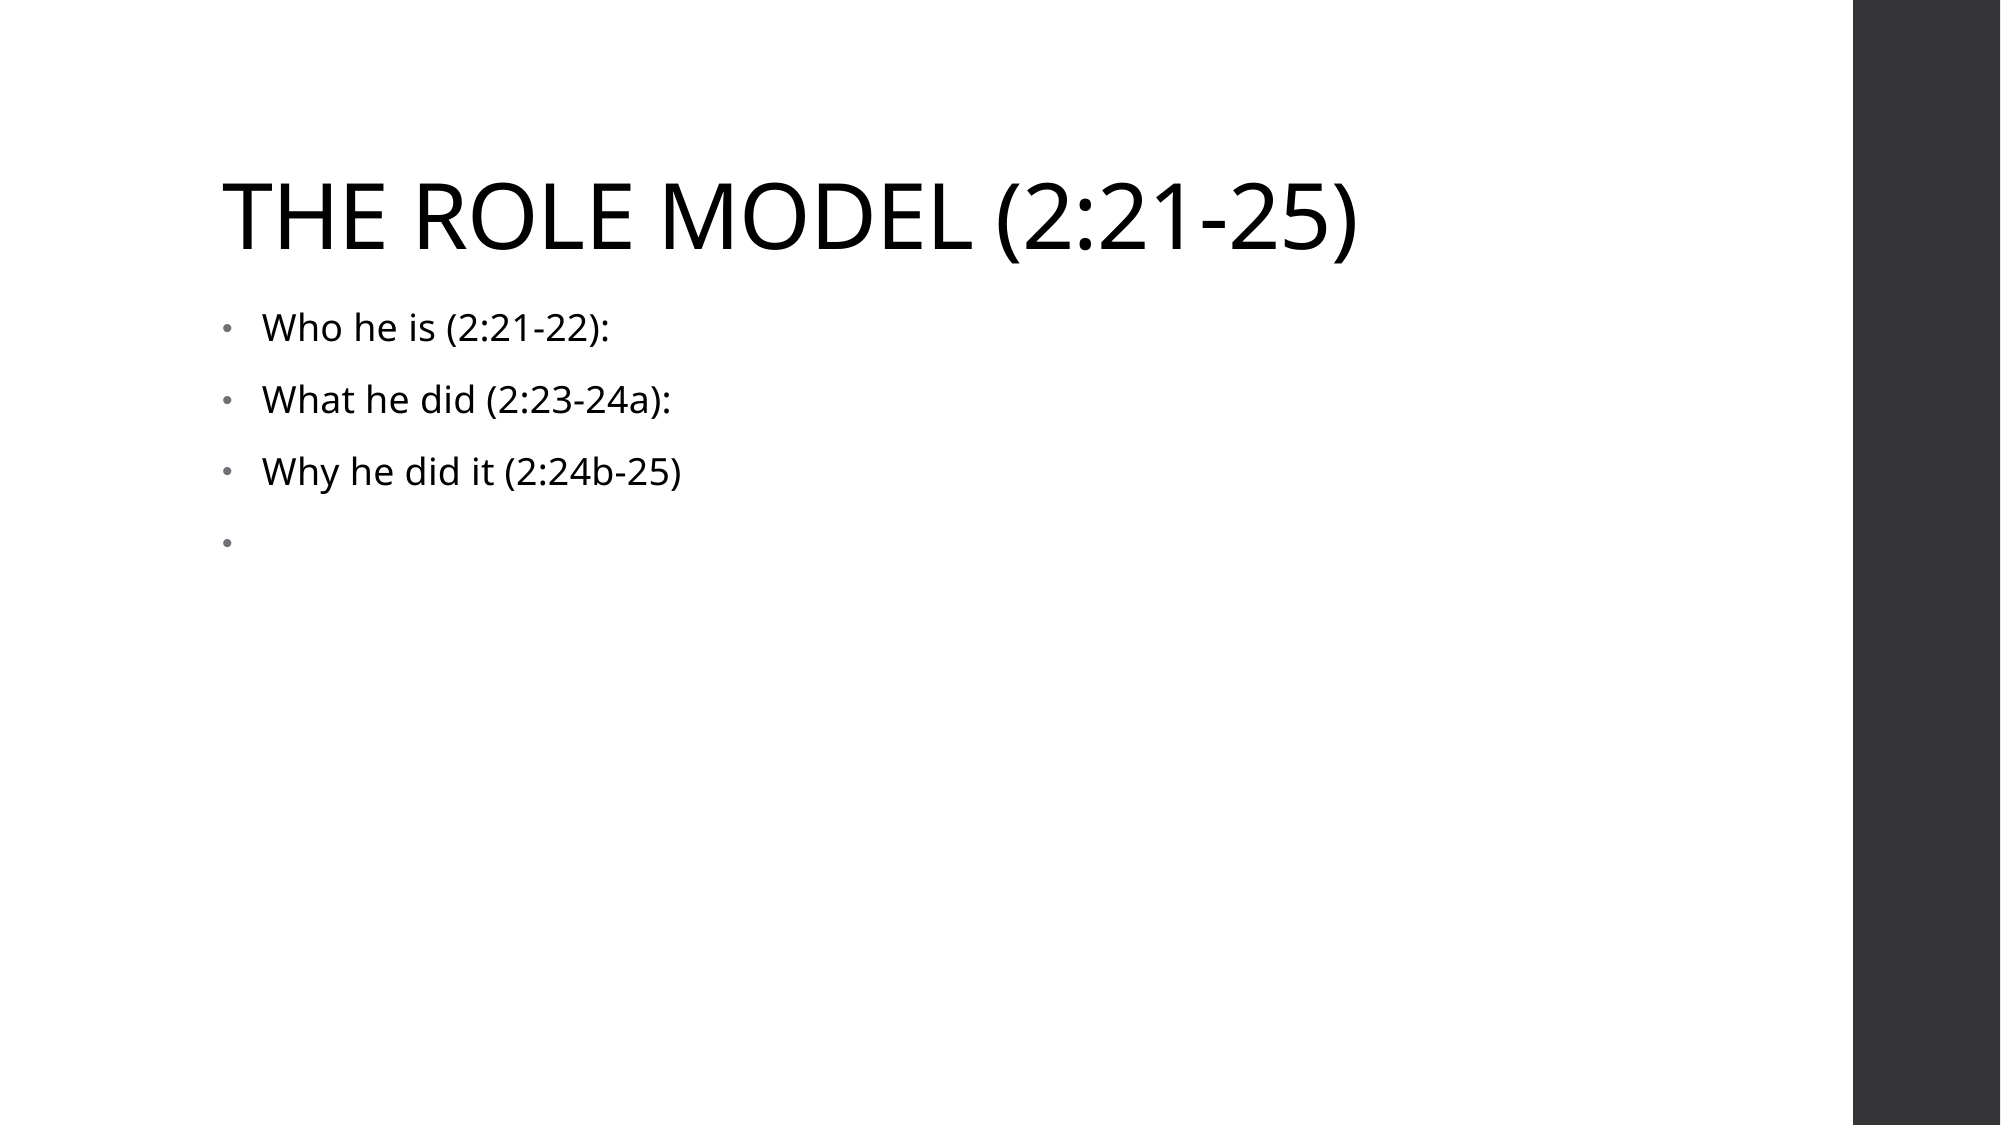

# THE ROLE MODEL (2:21-25)
 Who he is (2:21-22):
 What he did (2:23-24a):
 Why he did it (2:24b-25)